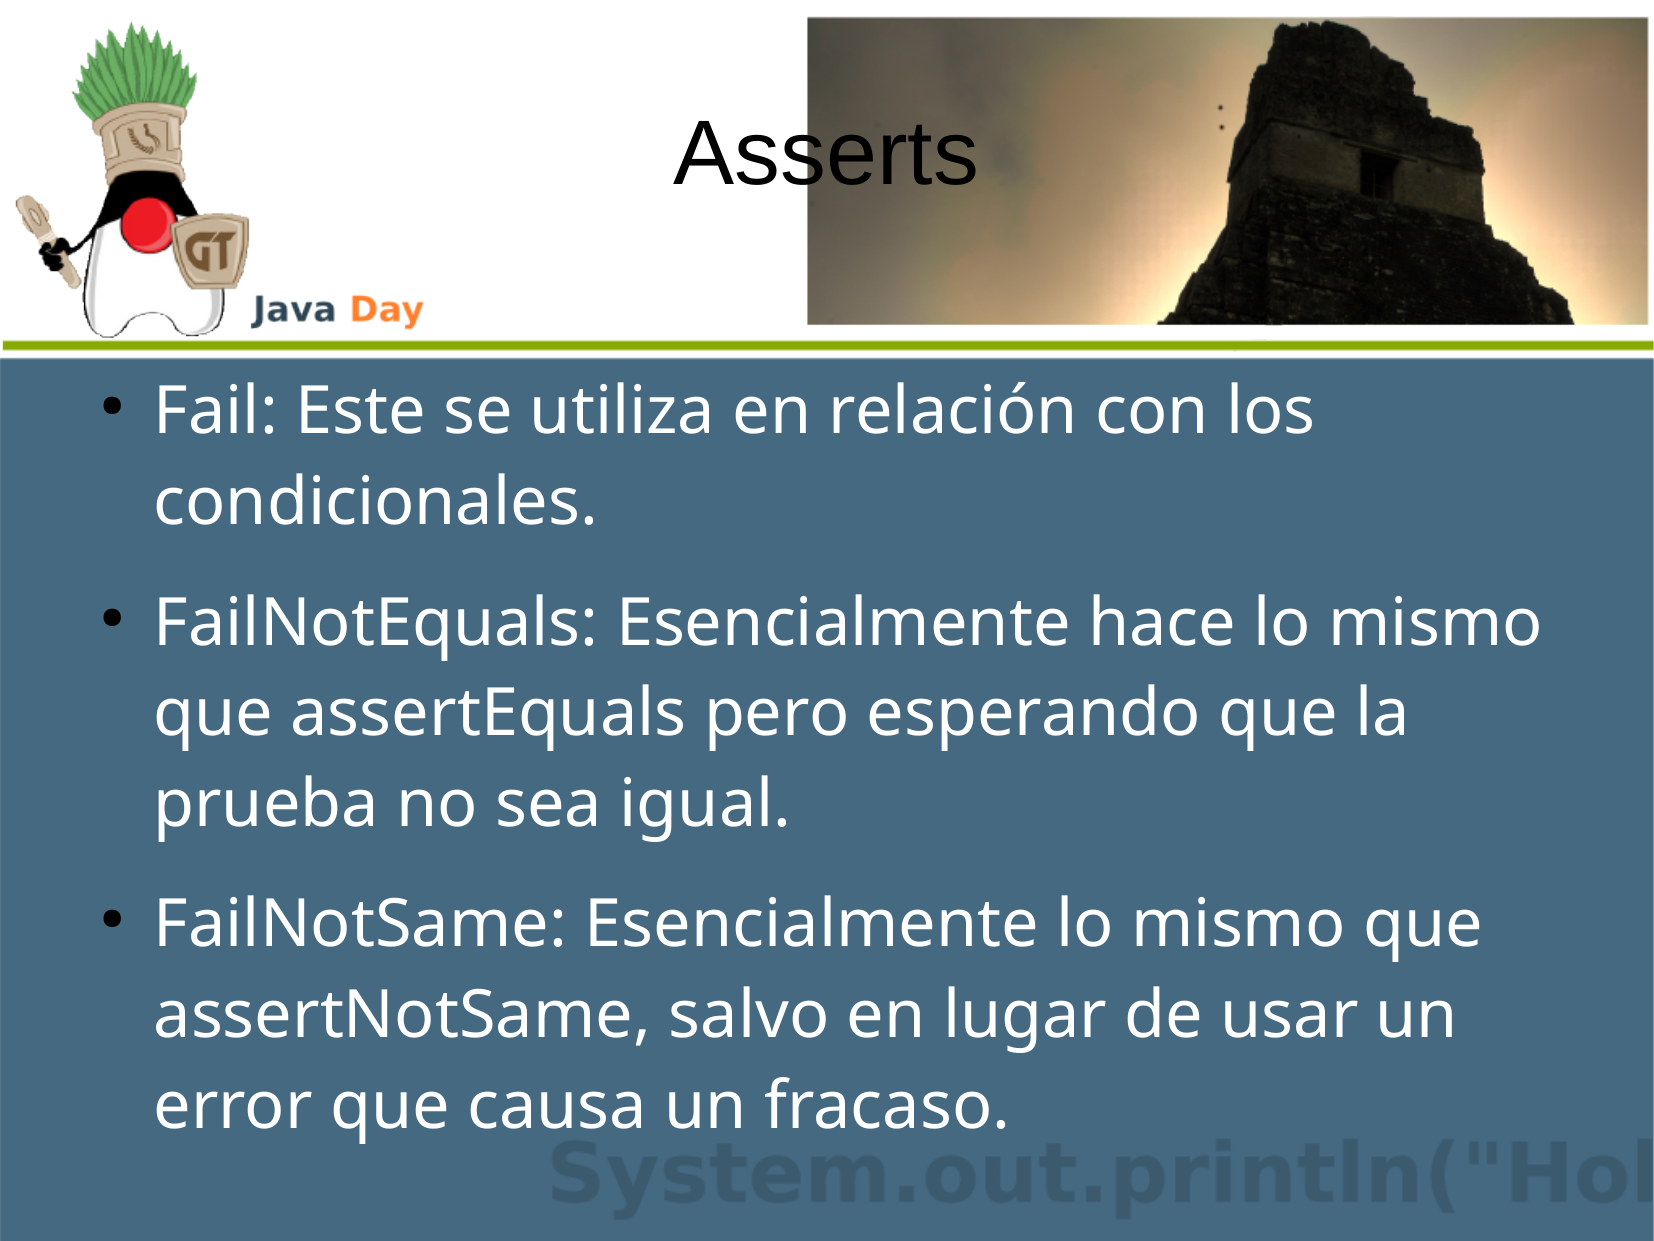

# Asserts
Fail: Este se utiliza en relación con los condicionales.
FailNotEquals: Esencialmente hace lo mismo que assertEquals pero esperando que la prueba no sea igual.
FailNotSame: Esencialmente lo mismo que assertNotSame, salvo en lugar de usar un error que causa un fracaso.